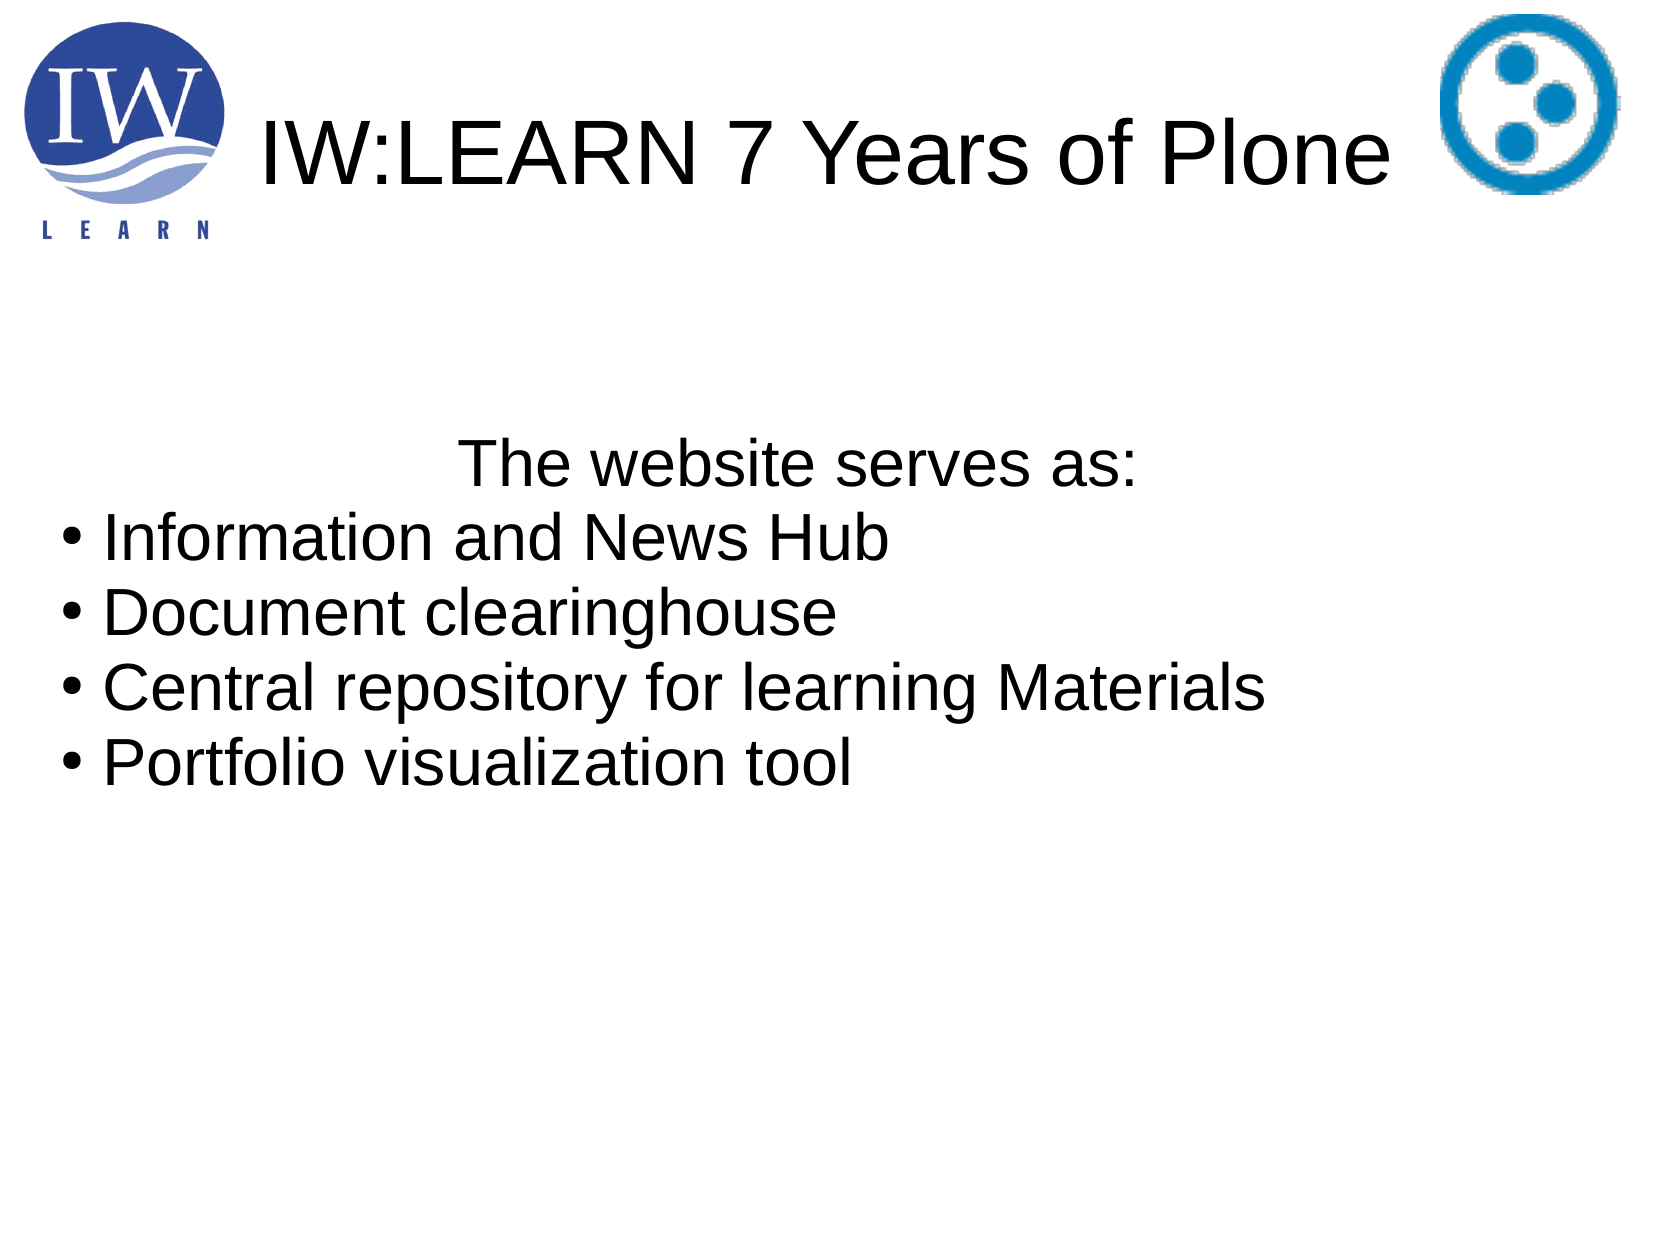

# IW:LEARN 7 Years of Plone
The website serves as:
 Information and News Hub
 Document clearinghouse
 Central repository for learning Materials
 Portfolio visualization tool